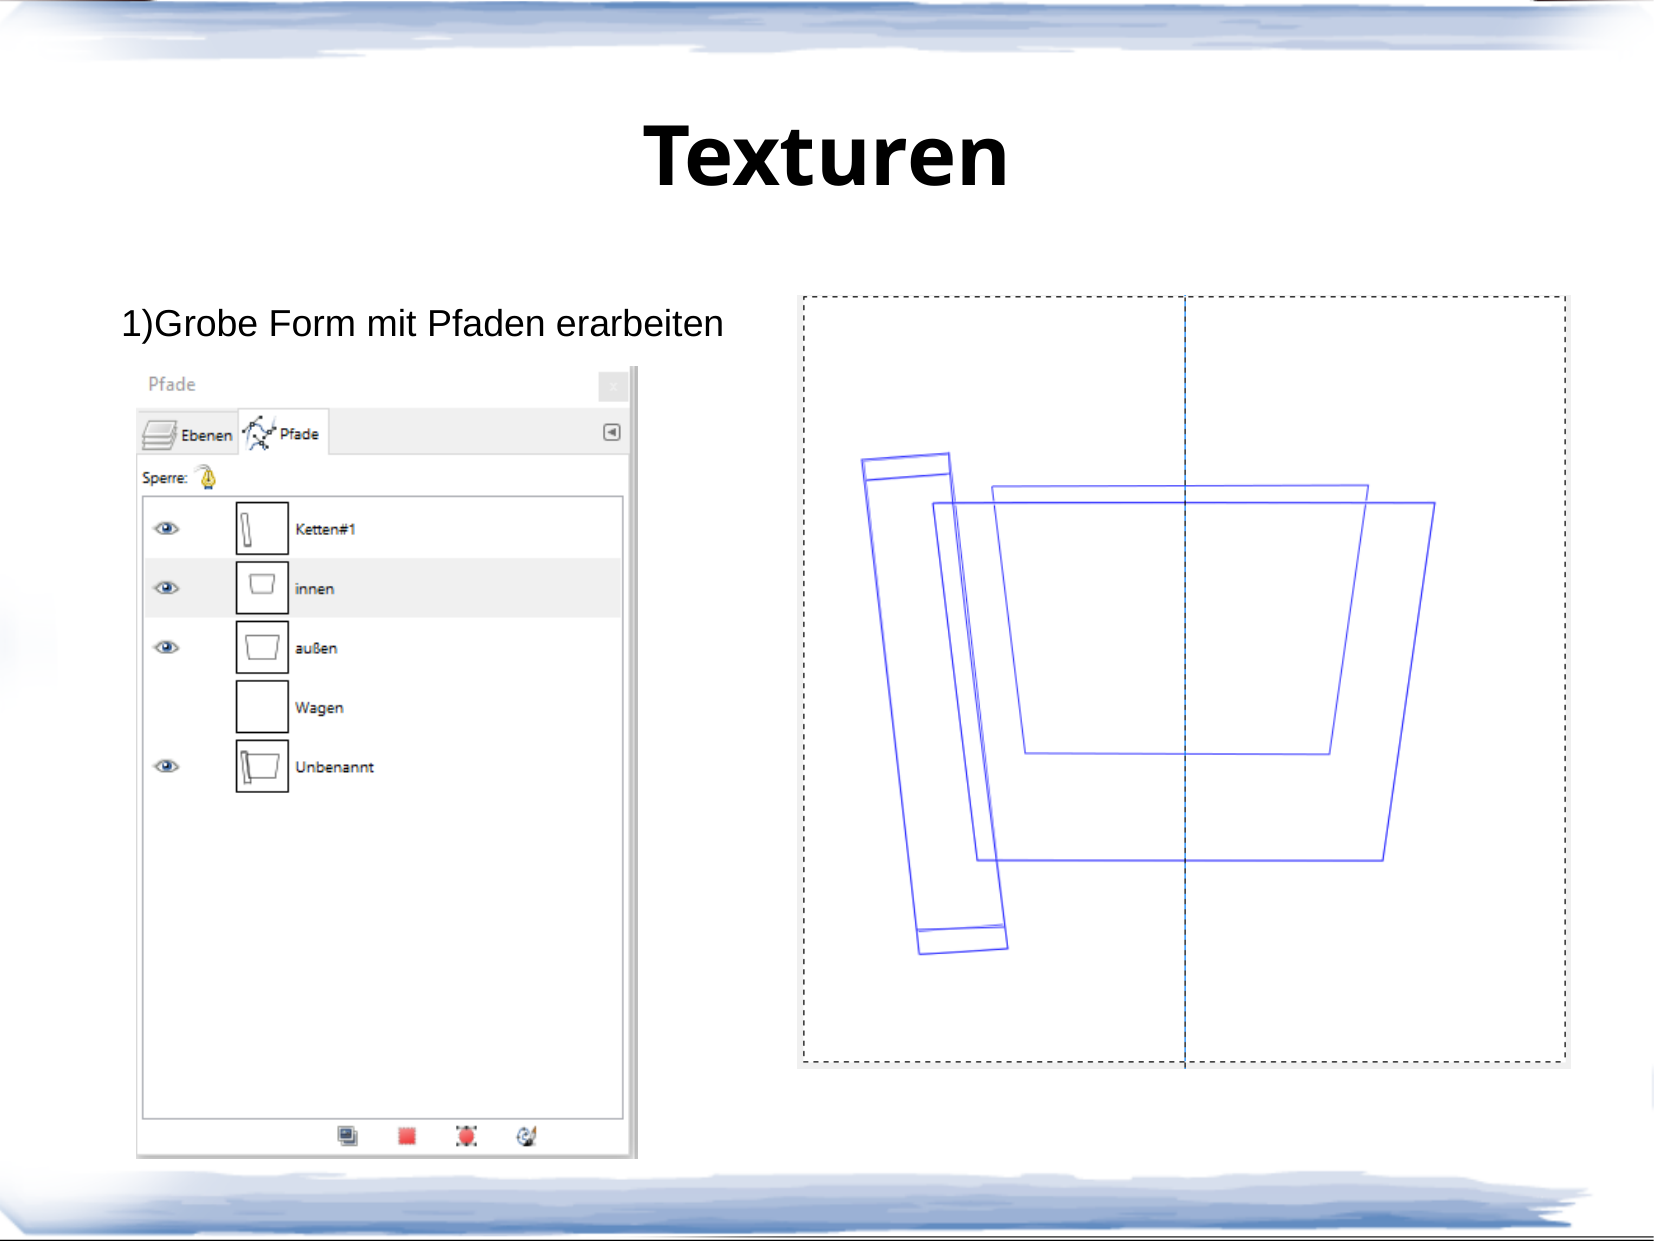

# Texturen
1)Grobe Form mit Pfaden erarbeiten